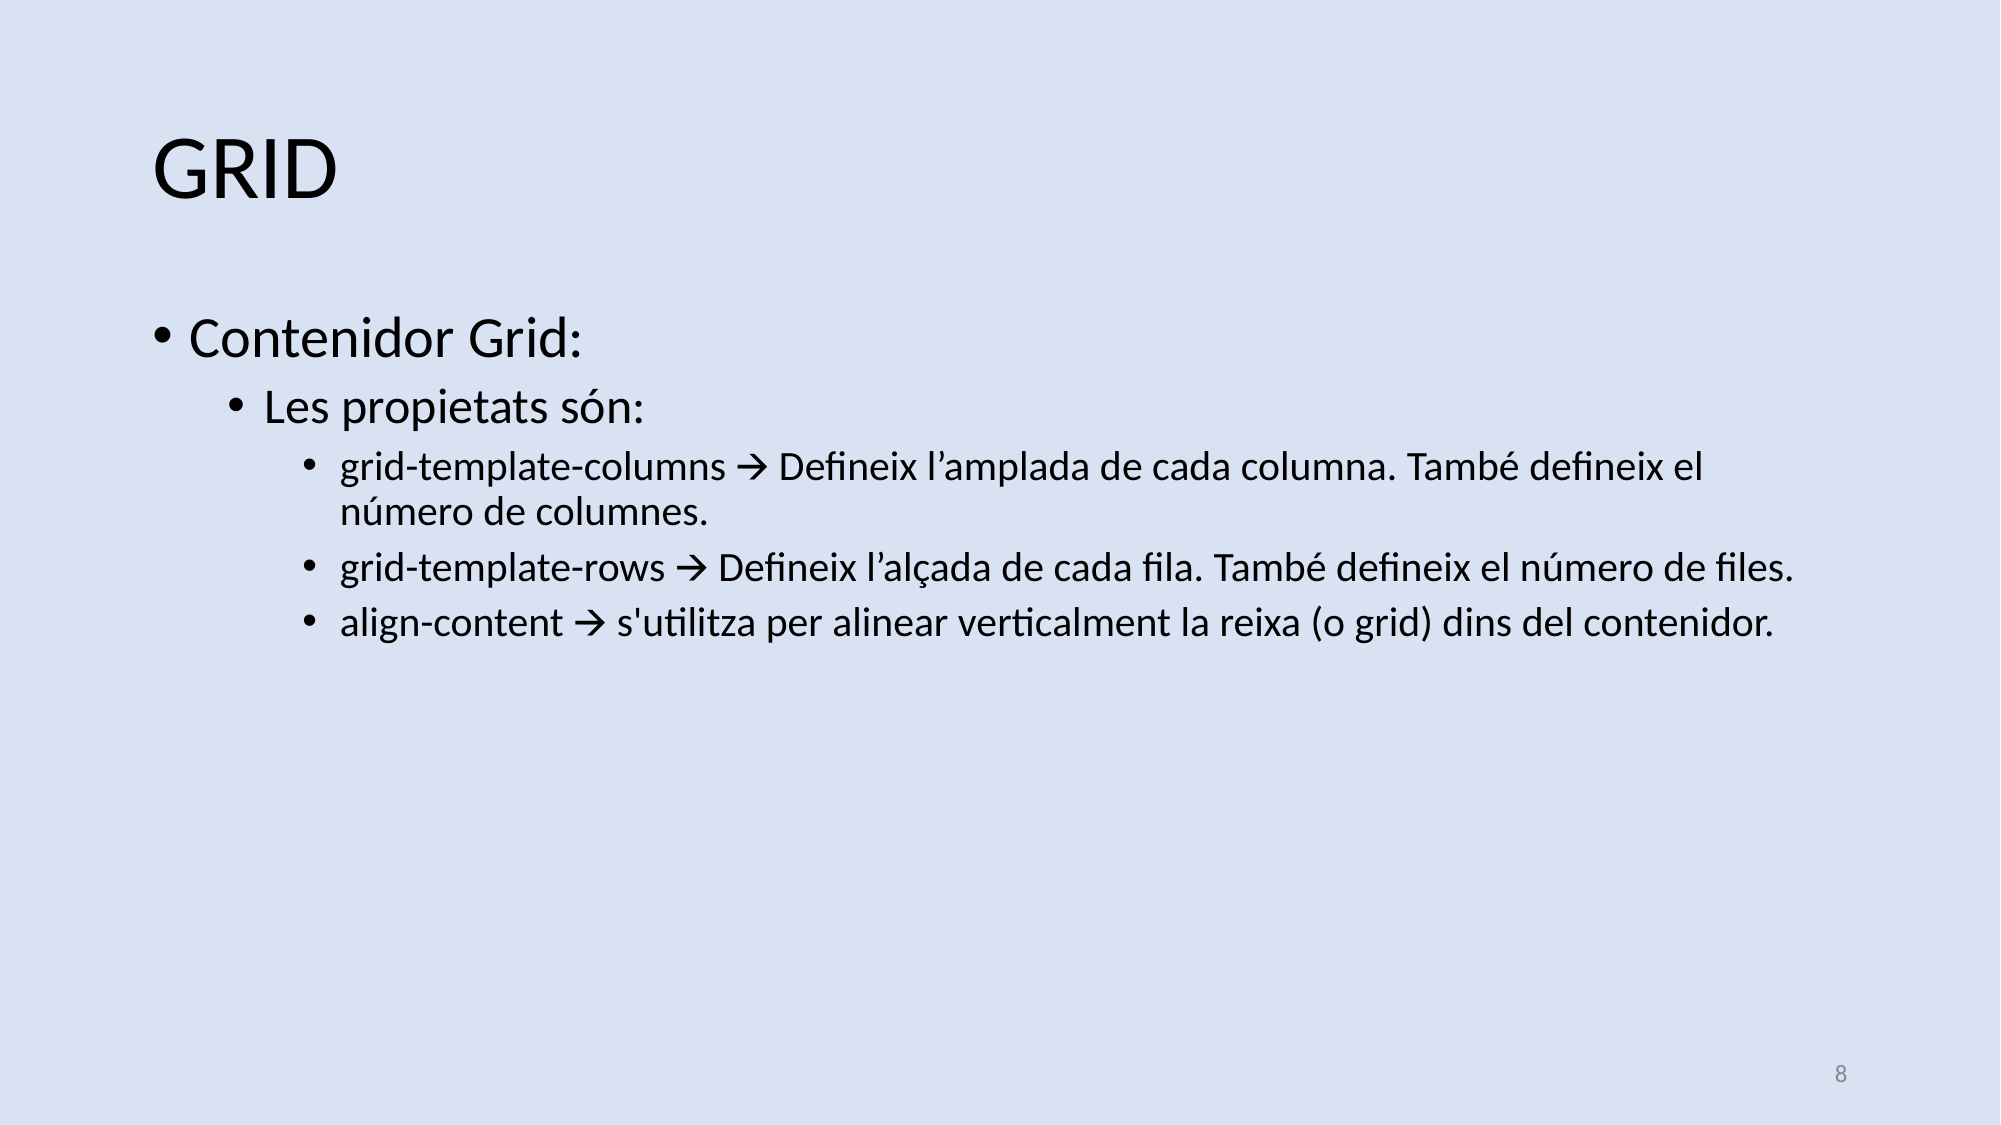

# GRID
Contenidor Grid:
Les propietats són:
grid-template-columns 🡪 Defineix l’amplada de cada columna. També defineix el número de columnes.
grid-template-rows 🡪 Defineix l’alçada de cada fila. També defineix el número de files.
align-content 🡪 s'utilitza per alinear verticalment la reixa (o grid) dins del contenidor.